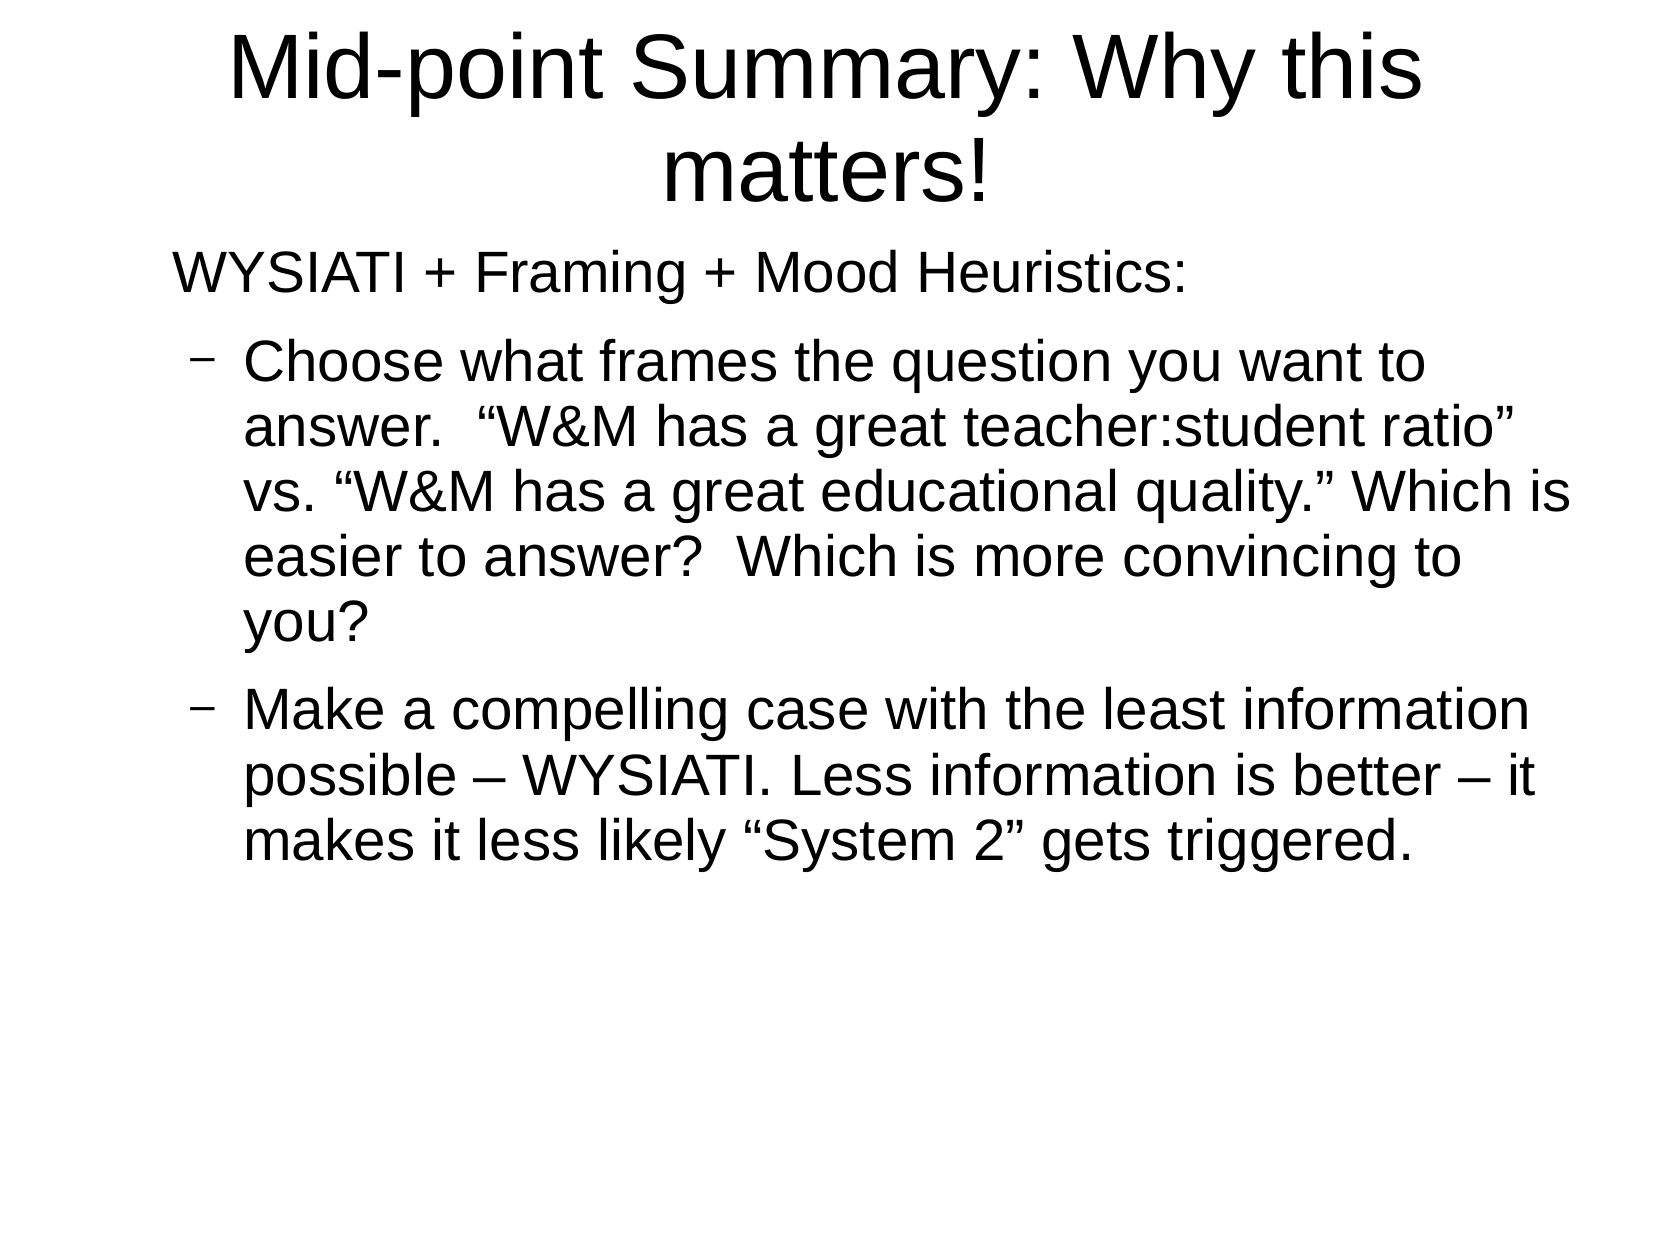

# Mid-point Summary: Why this matters!
WYSIATI + Framing + Mood Heuristics:
Choose what frames the question you want to answer. “W&M has a great teacher:student ratio” vs. “W&M has a great educational quality.” Which is easier to answer? Which is more convincing to you?
Make a compelling case with the least information possible – WYSIATI. Less information is better – it makes it less likely “System 2” gets triggered.